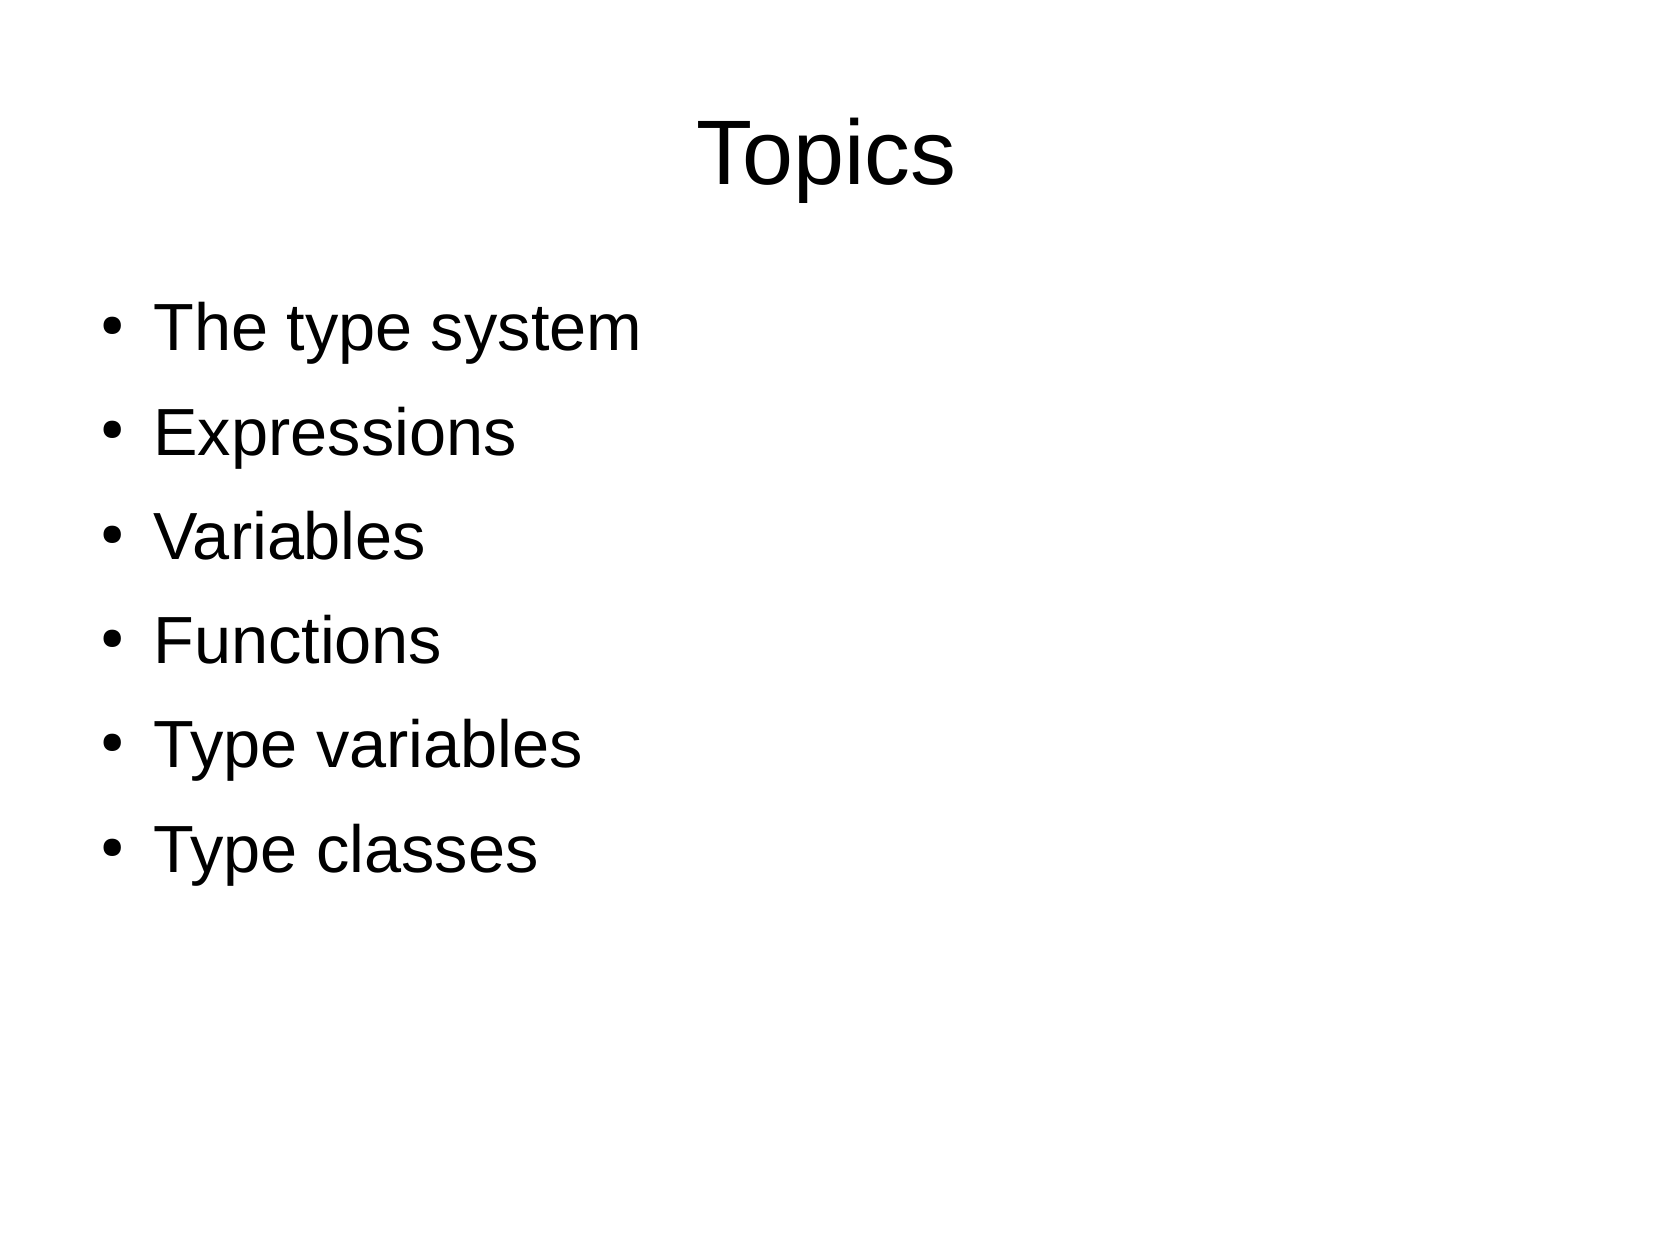

# Topics
The type system
Expressions
Variables
Functions
Type variables
Type classes